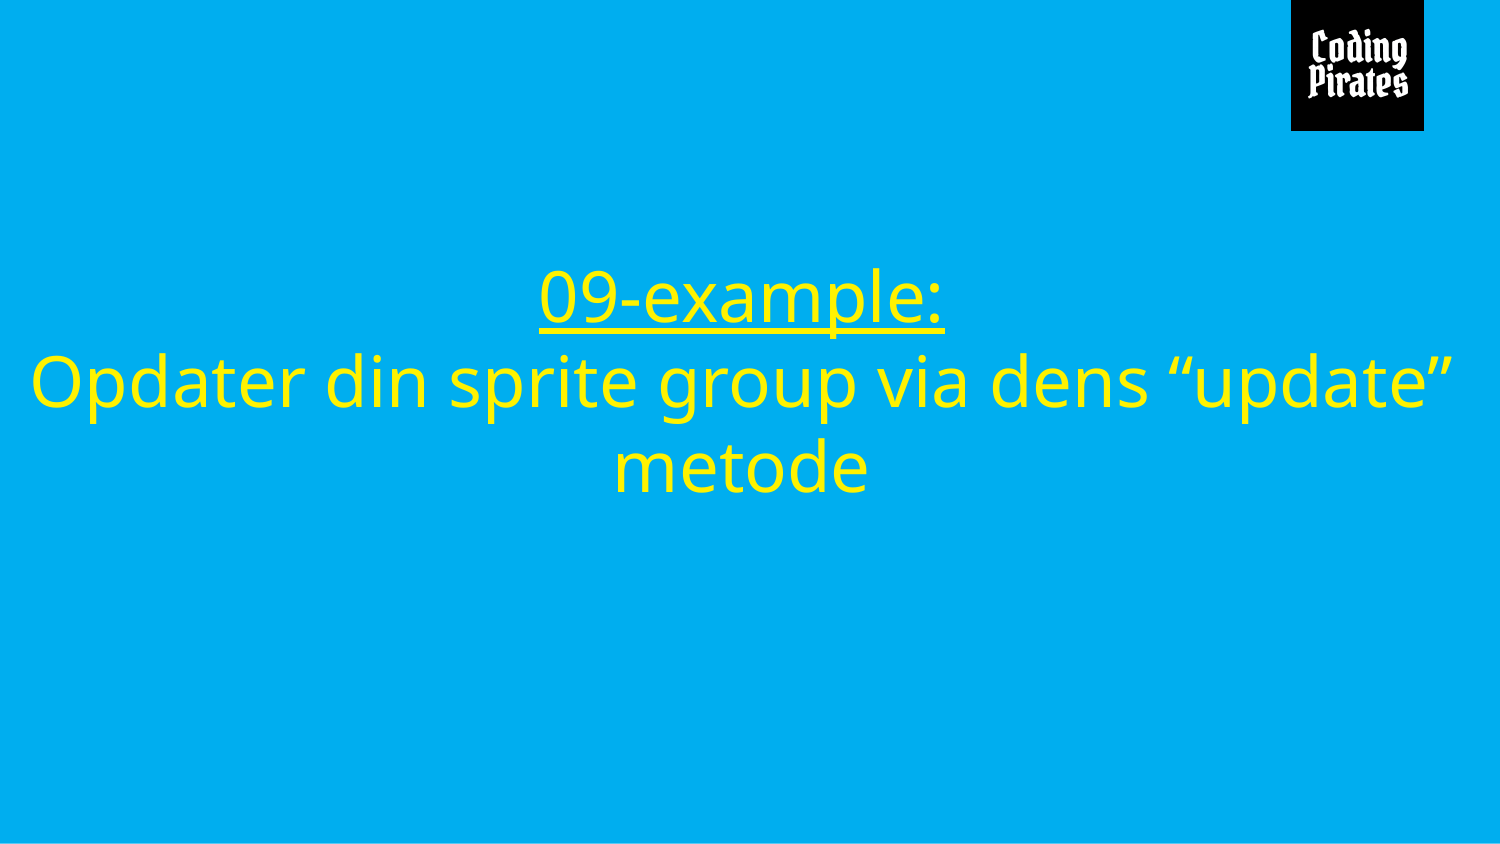

# 09-example: Opdater din sprite group via dens “update” metode